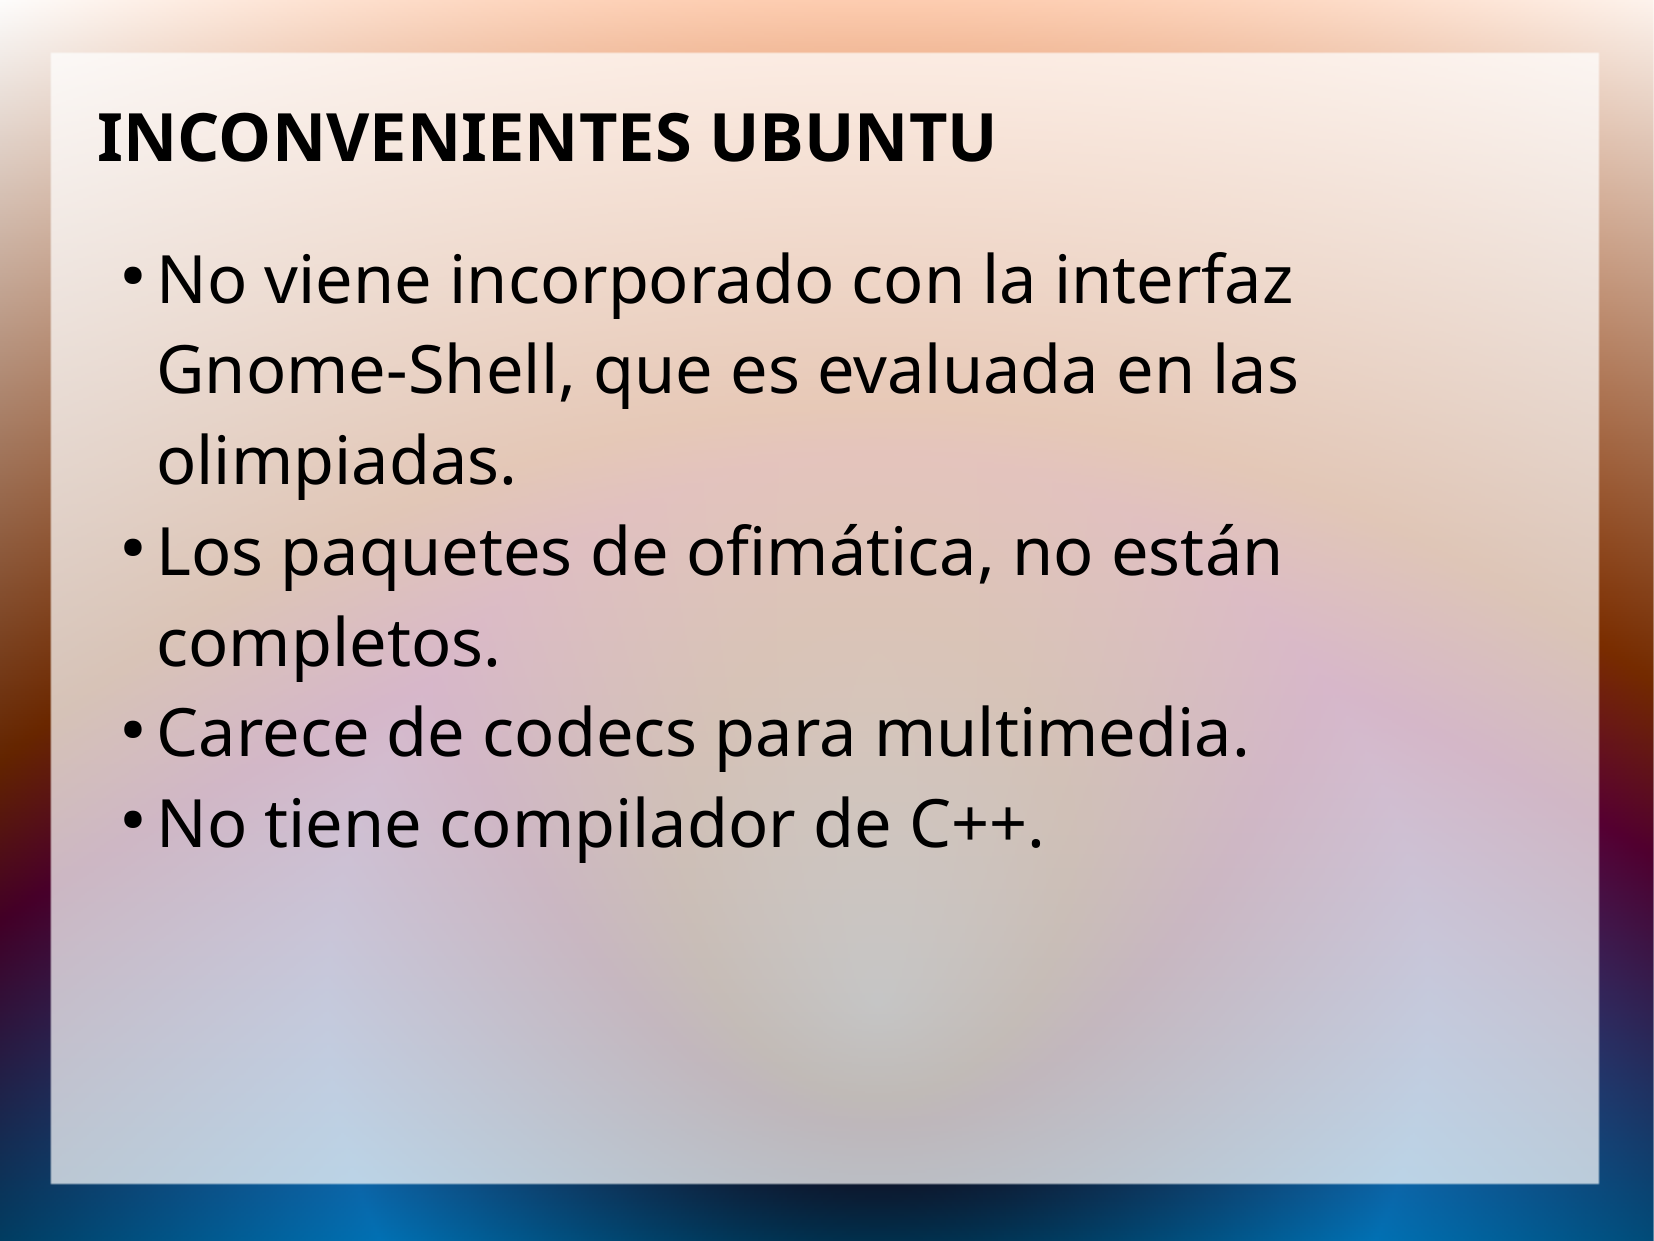

INCONVENIENTES UBUNTU
No viene incorporado con la interfaz Gnome-Shell, que es evaluada en las olimpiadas.
Los paquetes de ofimática, no están completos.
Carece de codecs para multimedia.
No tiene compilador de C++.